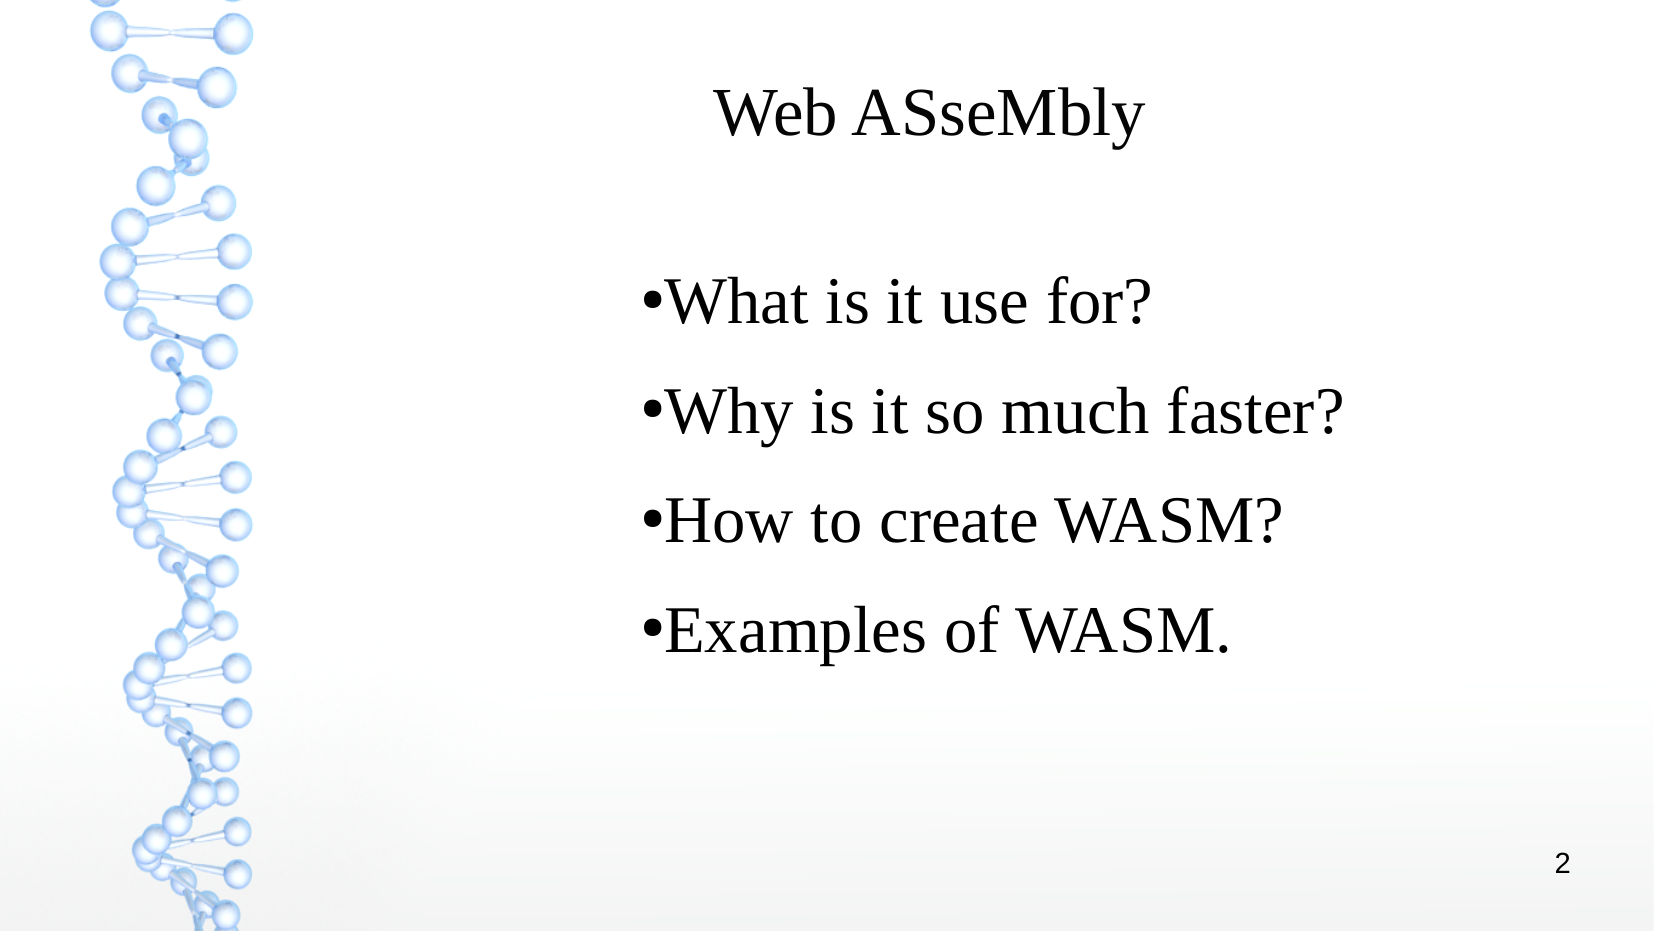

# Web ASseMbly
What is it use for?
Why is it so much faster?
How to create WASM?
Examples of WASM.
2